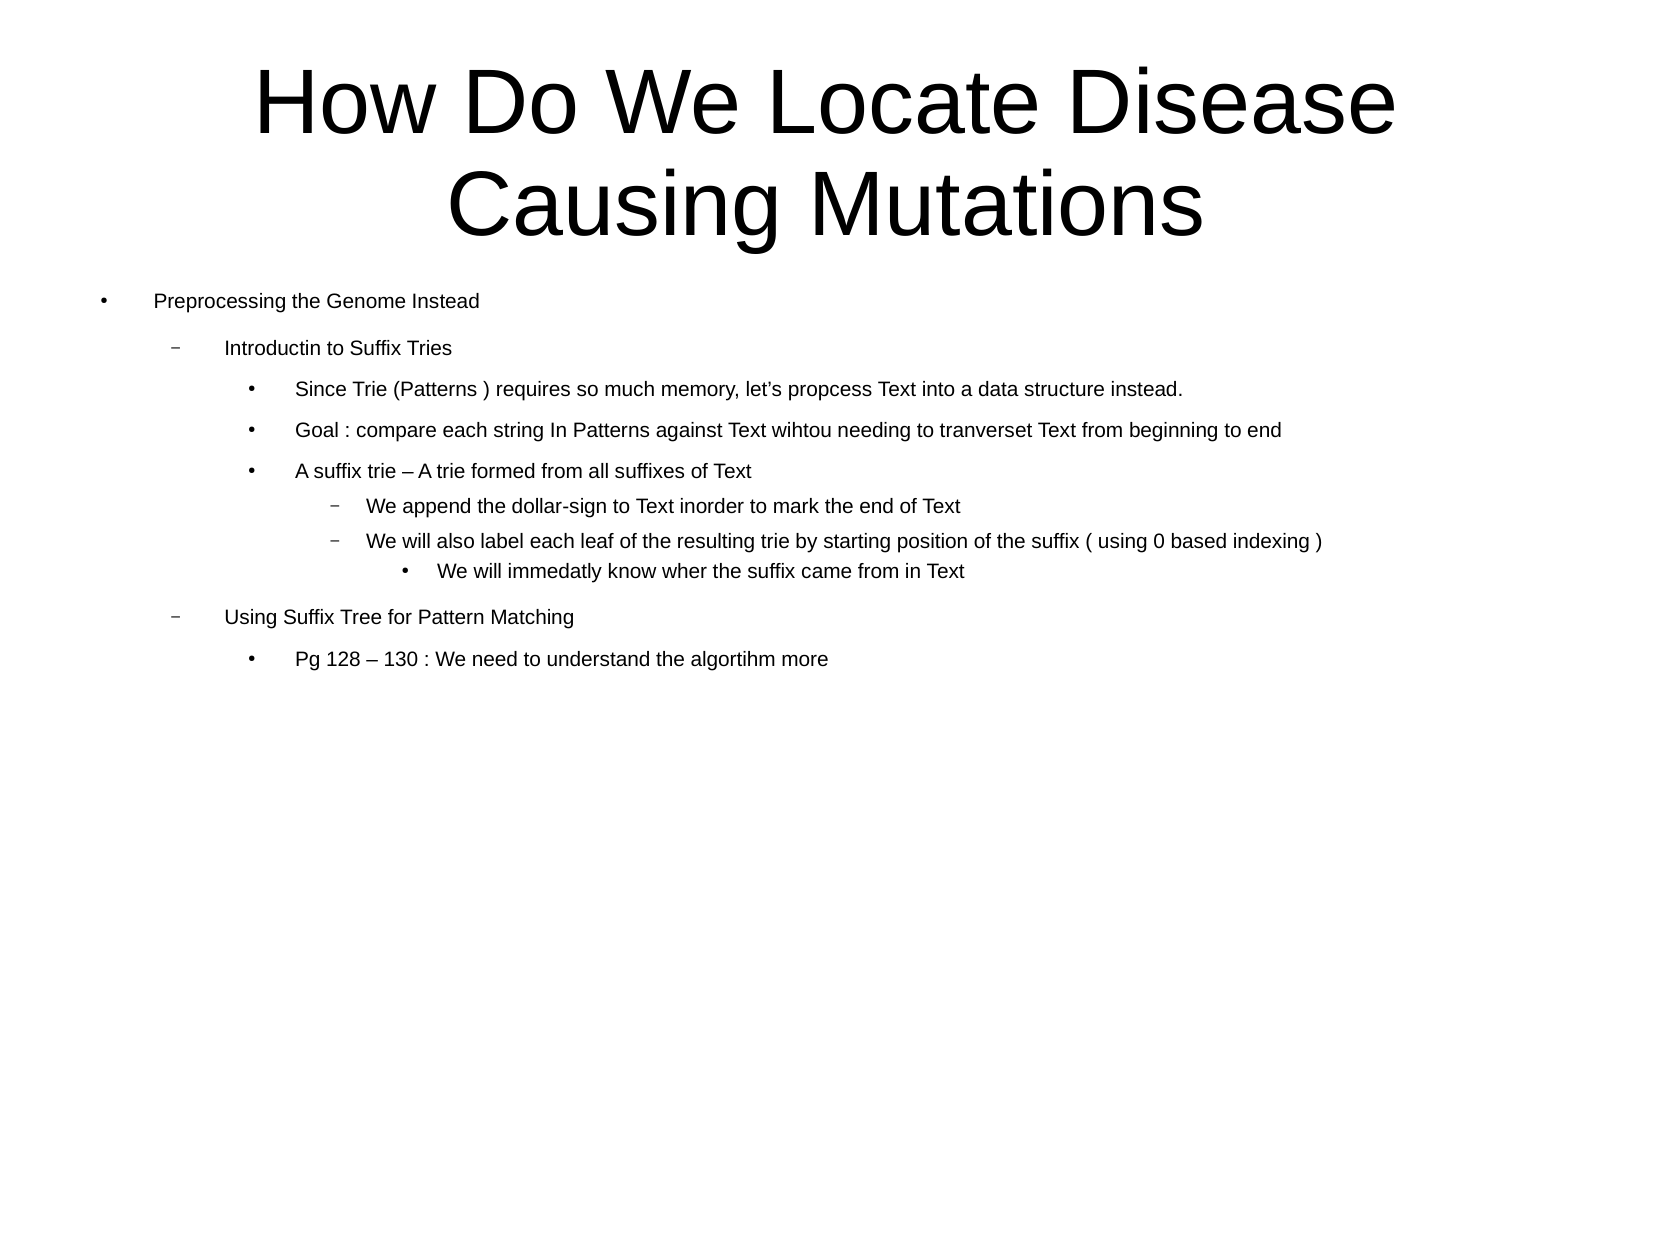

# How Do We Locate Disease Causing Mutations
Preprocessing the Genome Instead
Introductin to Suffix Tries
Since Trie (Patterns ) requires so much memory, let’s propcess Text into a data structure instead.
Goal : compare each string In Patterns against Text wihtou needing to tranverset Text from beginning to end
A suffix trie – A trie formed from all suffixes of Text
We append the dollar-sign to Text inorder to mark the end of Text
We will also label each leaf of the resulting trie by starting position of the suffix ( using 0 based indexing )
We will immedatly know wher the suffix came from in Text
Using Suffix Tree for Pattern Matching
Pg 128 – 130 : We need to understand the algortihm more